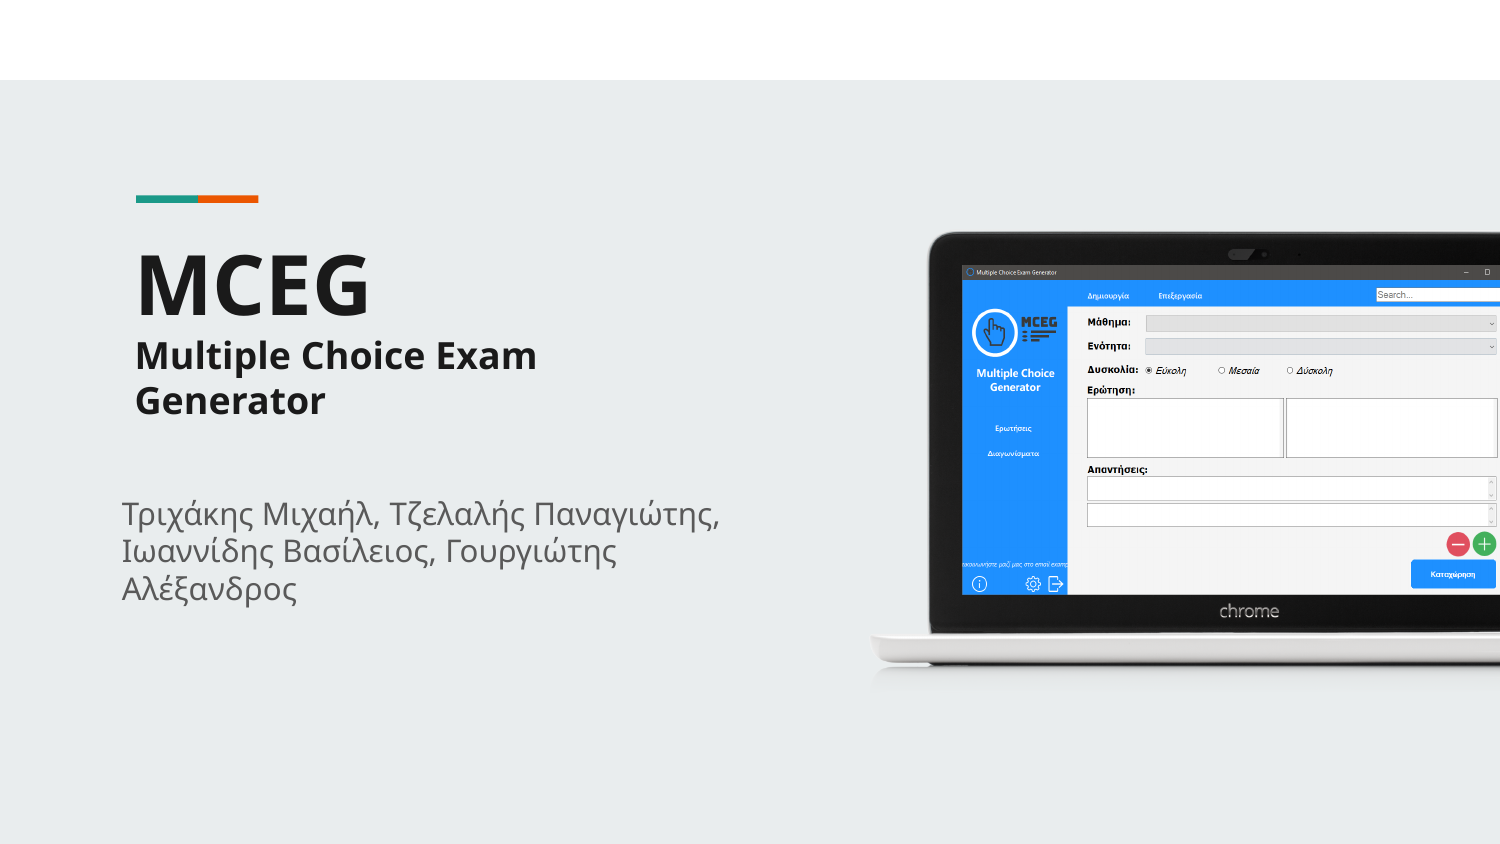

# MCEG Multiple Choice Exam Generator
Τριχάκης Μιχαήλ, Τζελαλής Παναγιώτης,
Ιωαννίδης Βασίλειος, Γουργιώτης Αλέξανδρος